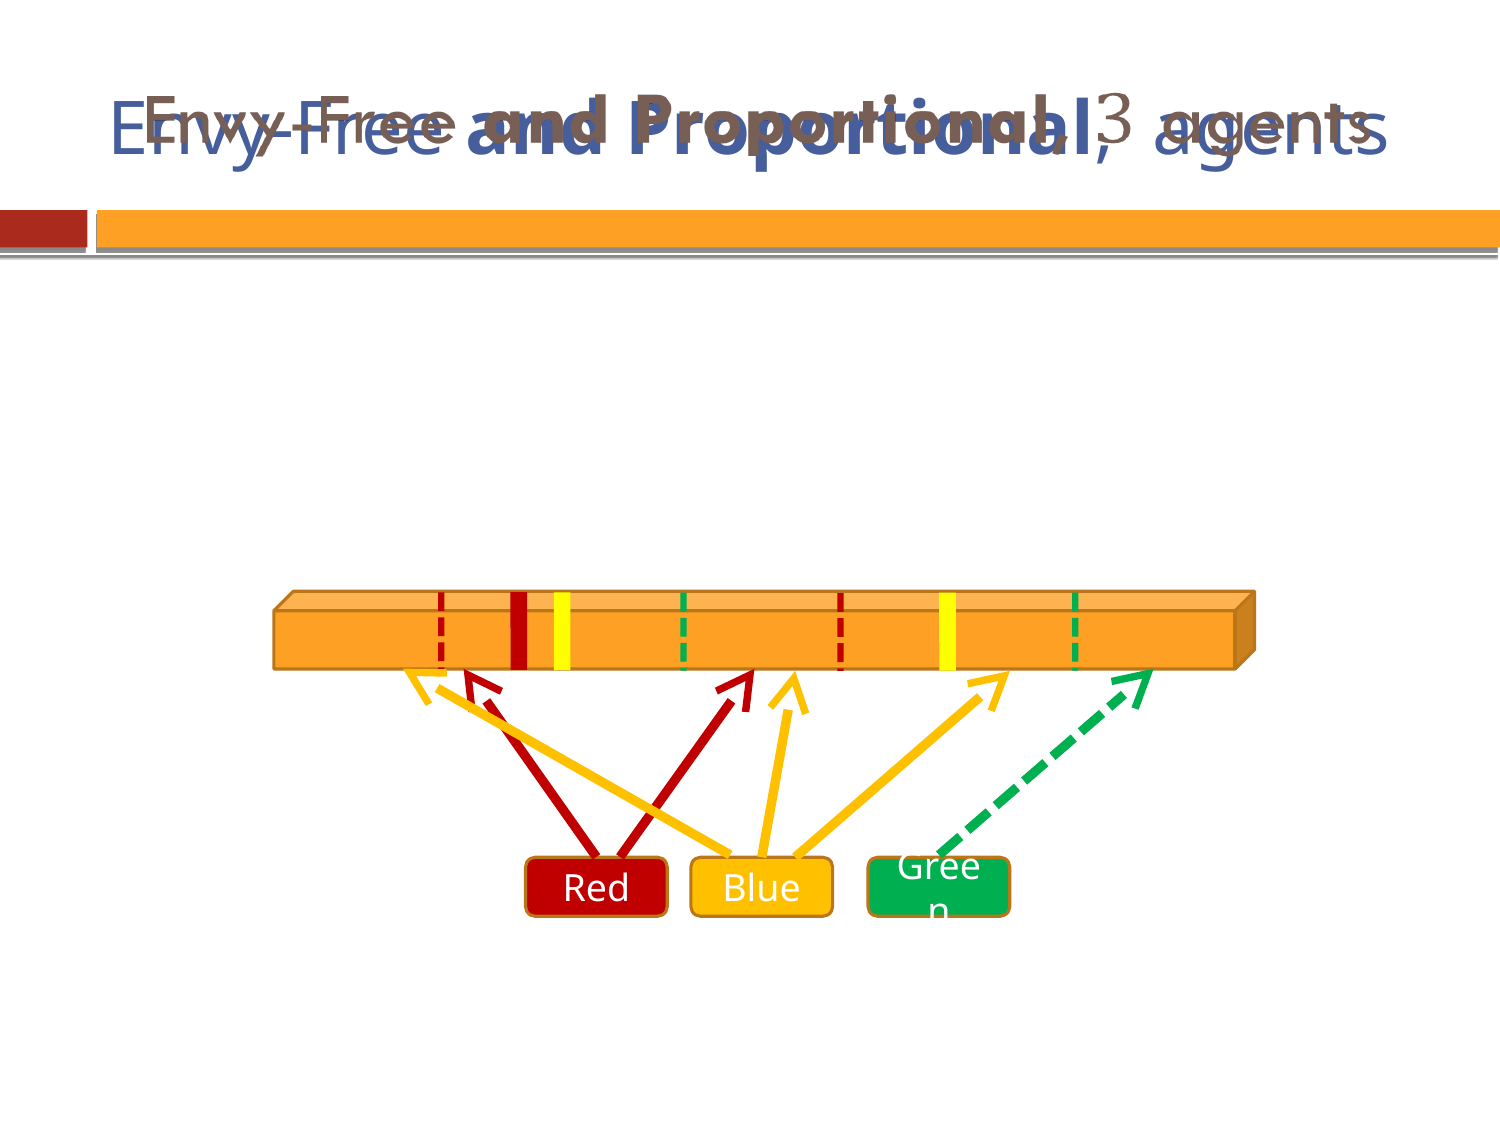

Envy-Free and Proportional, agents
Red
Blue
Green